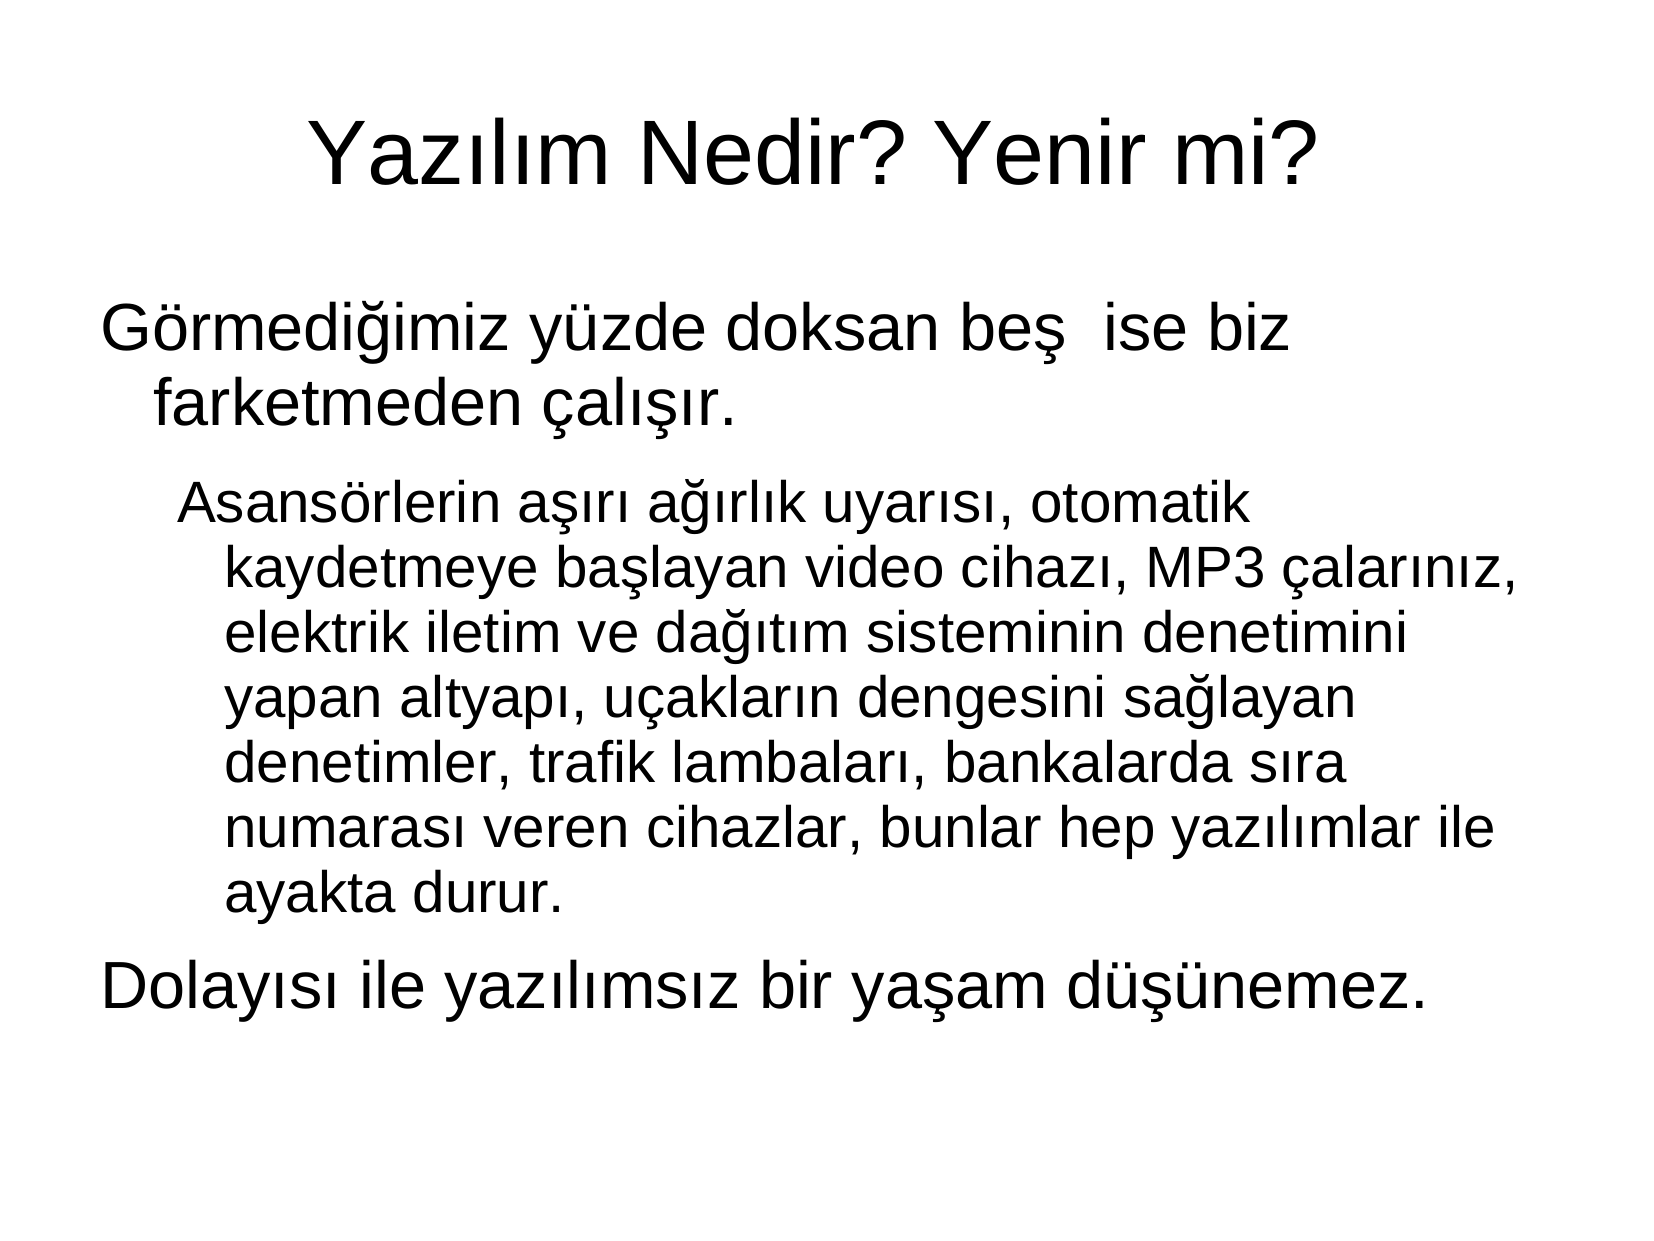

# Yazılım Nedir? Yenir mi?
Görmediğimiz yüzde doksan beş ise biz farketmeden çalışır.
Asansörlerin aşırı ağırlık uyarısı, otomatik kaydetmeye başlayan video cihazı, MP3 çalarınız, elektrik iletim ve dağıtım sisteminin denetimini yapan altyapı, uçakların dengesini sağlayan denetimler, trafik lambaları, bankalarda sıra numarası veren cihazlar, bunlar hep yazılımlar ile ayakta durur.
Dolayısı ile yazılımsız bir yaşam düşünemez.